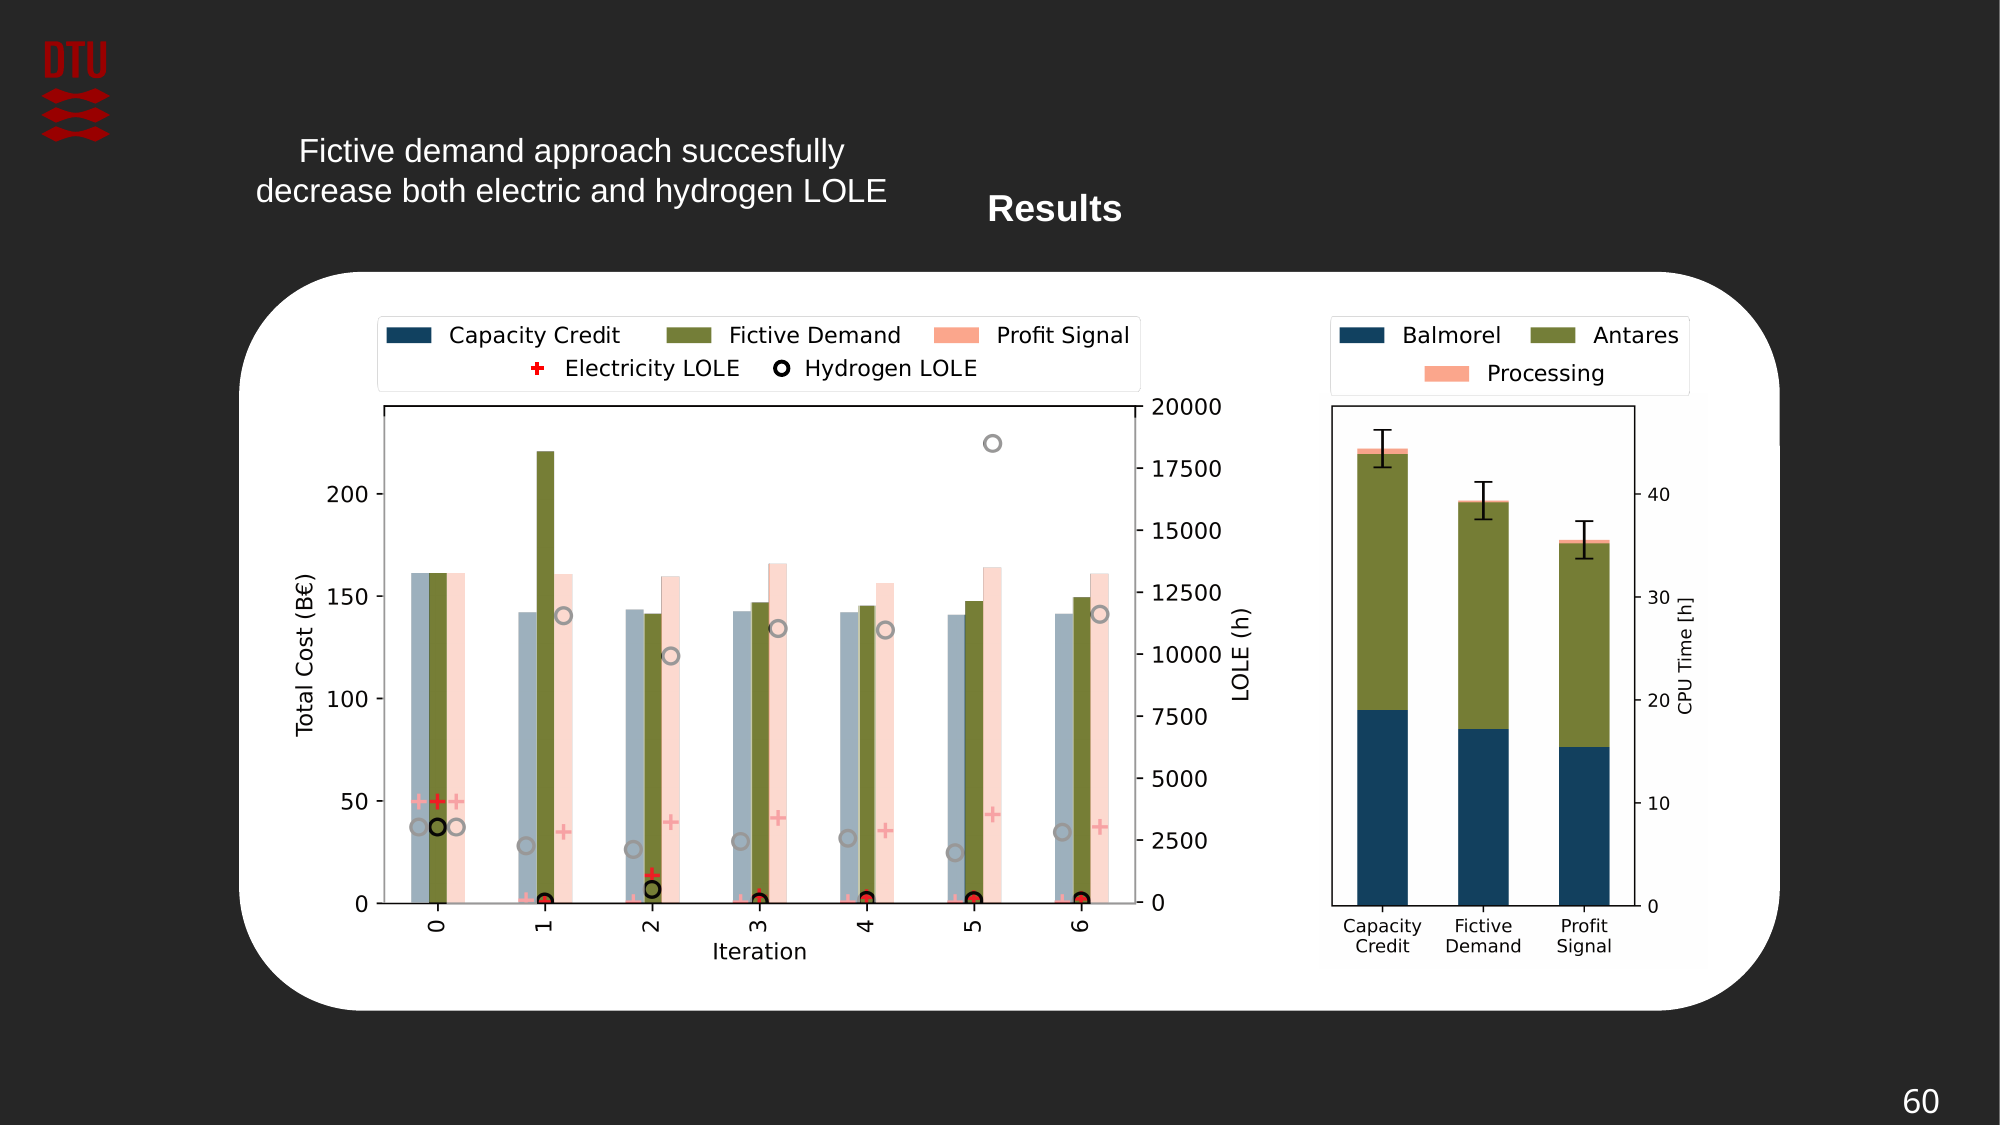

# Results
Fictive demand approach succesfully decrease both electric and hydrogen LOLE
60